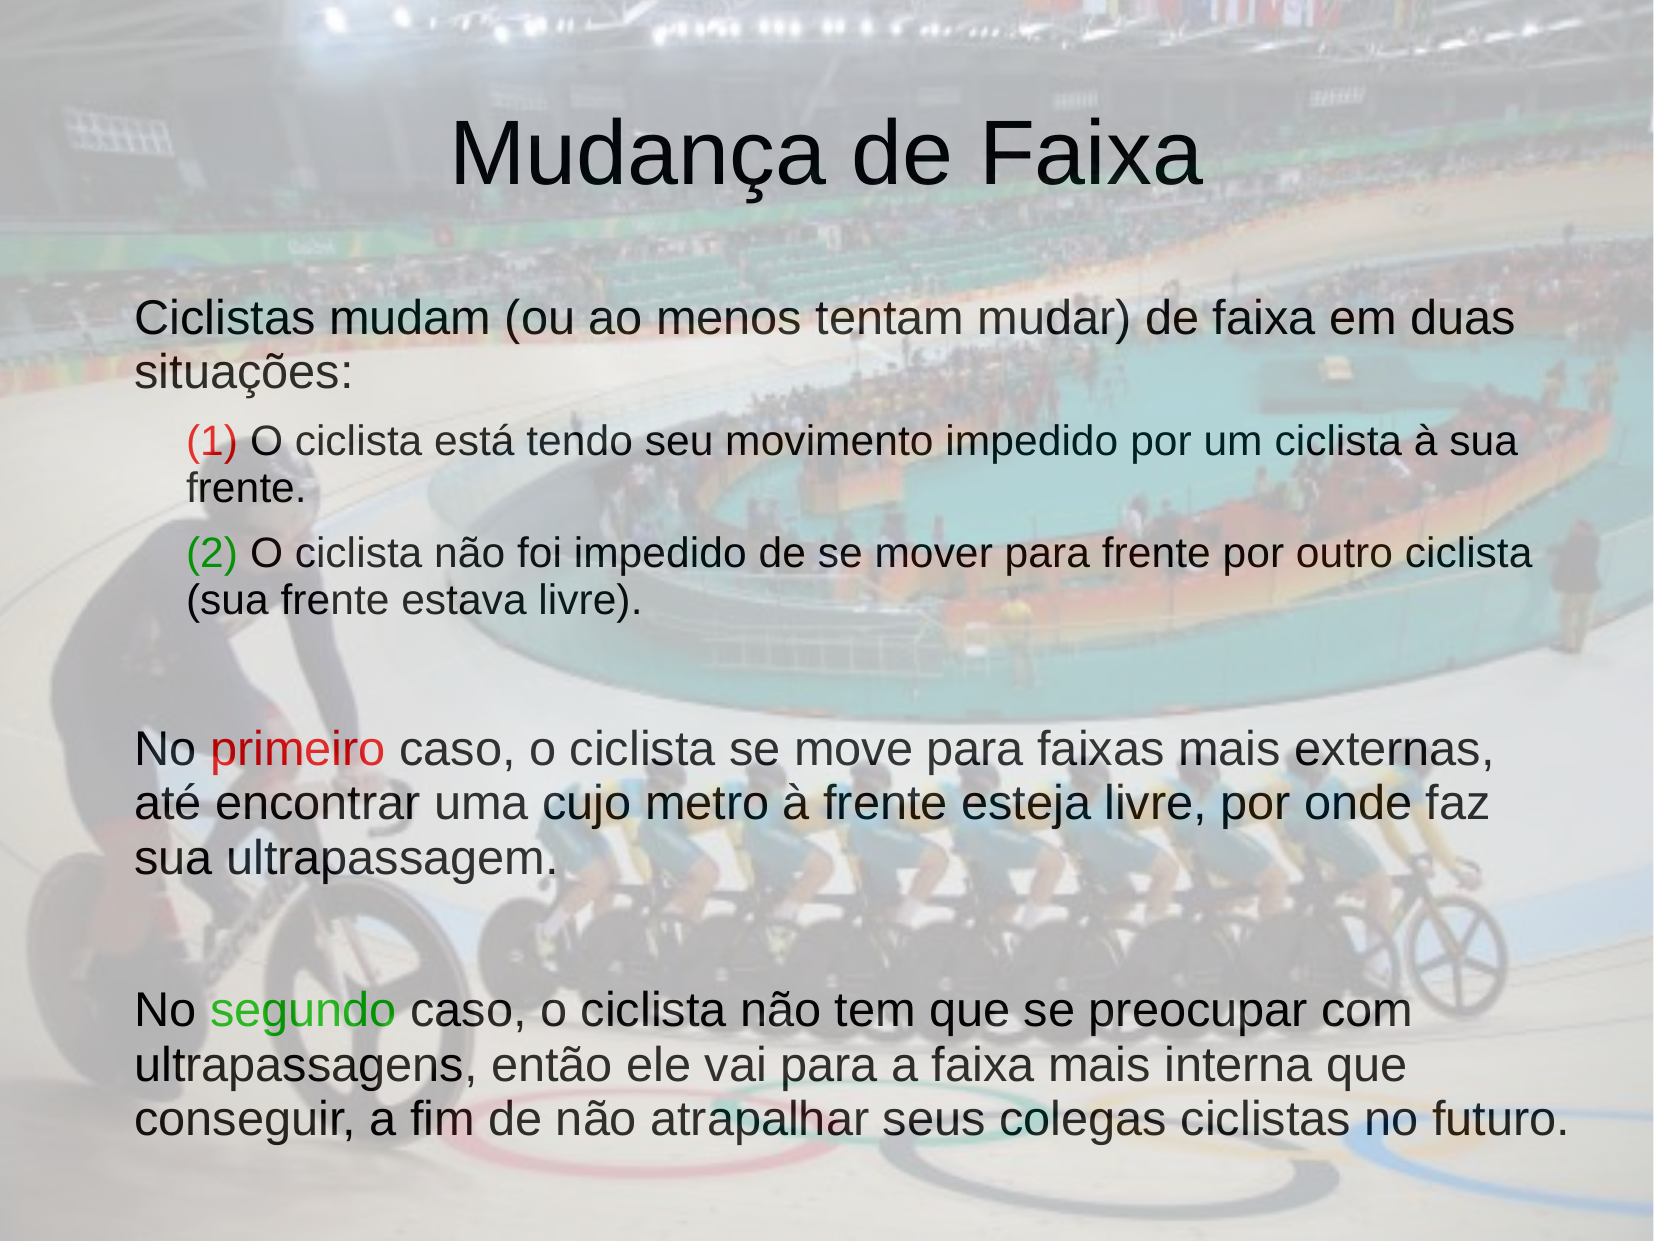

# Mudança de Faixa
Ciclistas mudam (ou ao menos tentam mudar) de faixa em duas situações:
(1) O ciclista está tendo seu movimento impedido por um ciclista à sua frente.
(2) O ciclista não foi impedido de se mover para frente por outro ciclista (sua frente estava livre).
No primeiro caso, o ciclista se move para faixas mais externas, até encontrar uma cujo metro à frente esteja livre, por onde faz sua ultrapassagem.
No segundo caso, o ciclista não tem que se preocupar com ultrapassagens, então ele vai para a faixa mais interna que conseguir, a fim de não atrapalhar seus colegas ciclistas no futuro.